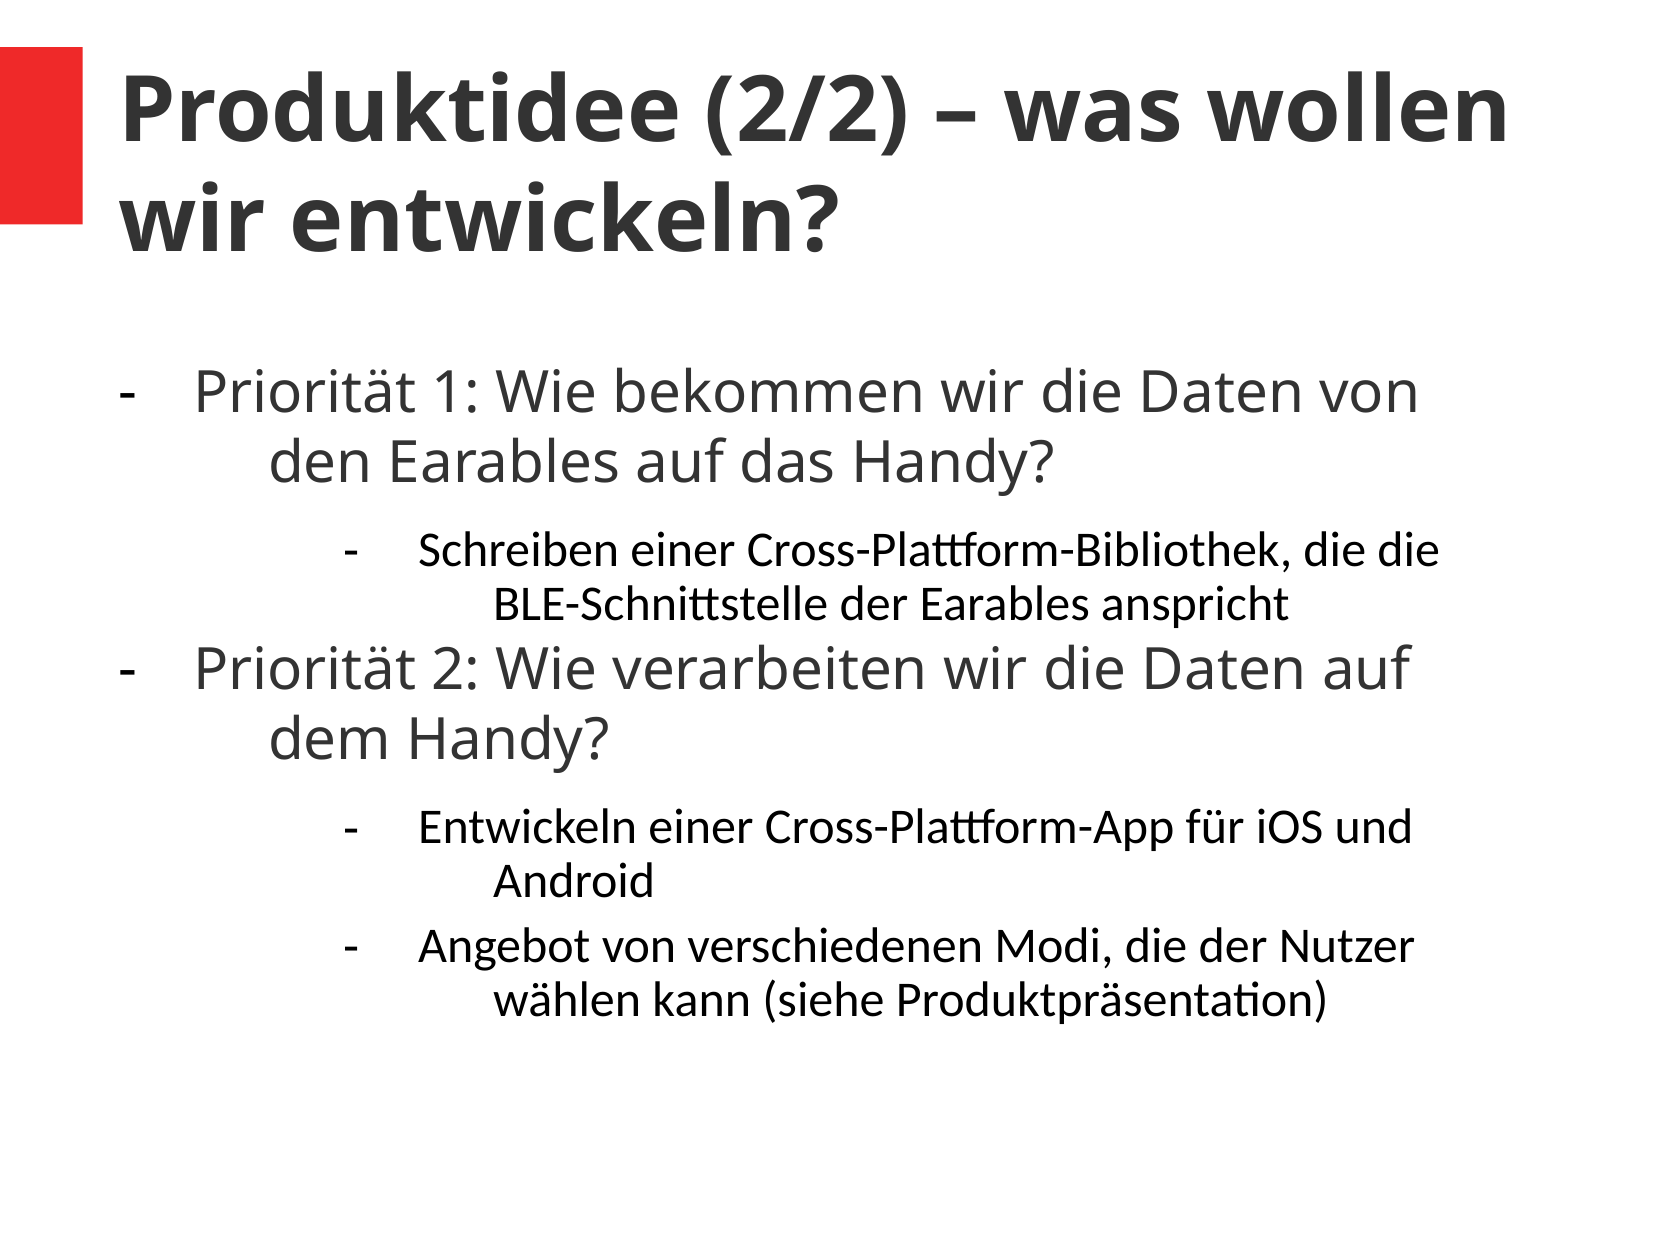

# Produktidee (2/2) – was wollen wir entwickeln?
Priorität 1: Wie bekommen wir die Daten von den Earables auf das Handy?
Schreiben einer Cross-Plattform-Bibliothek, die die BLE-Schnittstelle der Earables anspricht
Priorität 2: Wie verarbeiten wir die Daten auf dem Handy?
Entwickeln einer Cross-Plattform-App für iOS und Android
Angebot von verschiedenen Modi, die der Nutzer wählen kann (siehe Produktpräsentation)